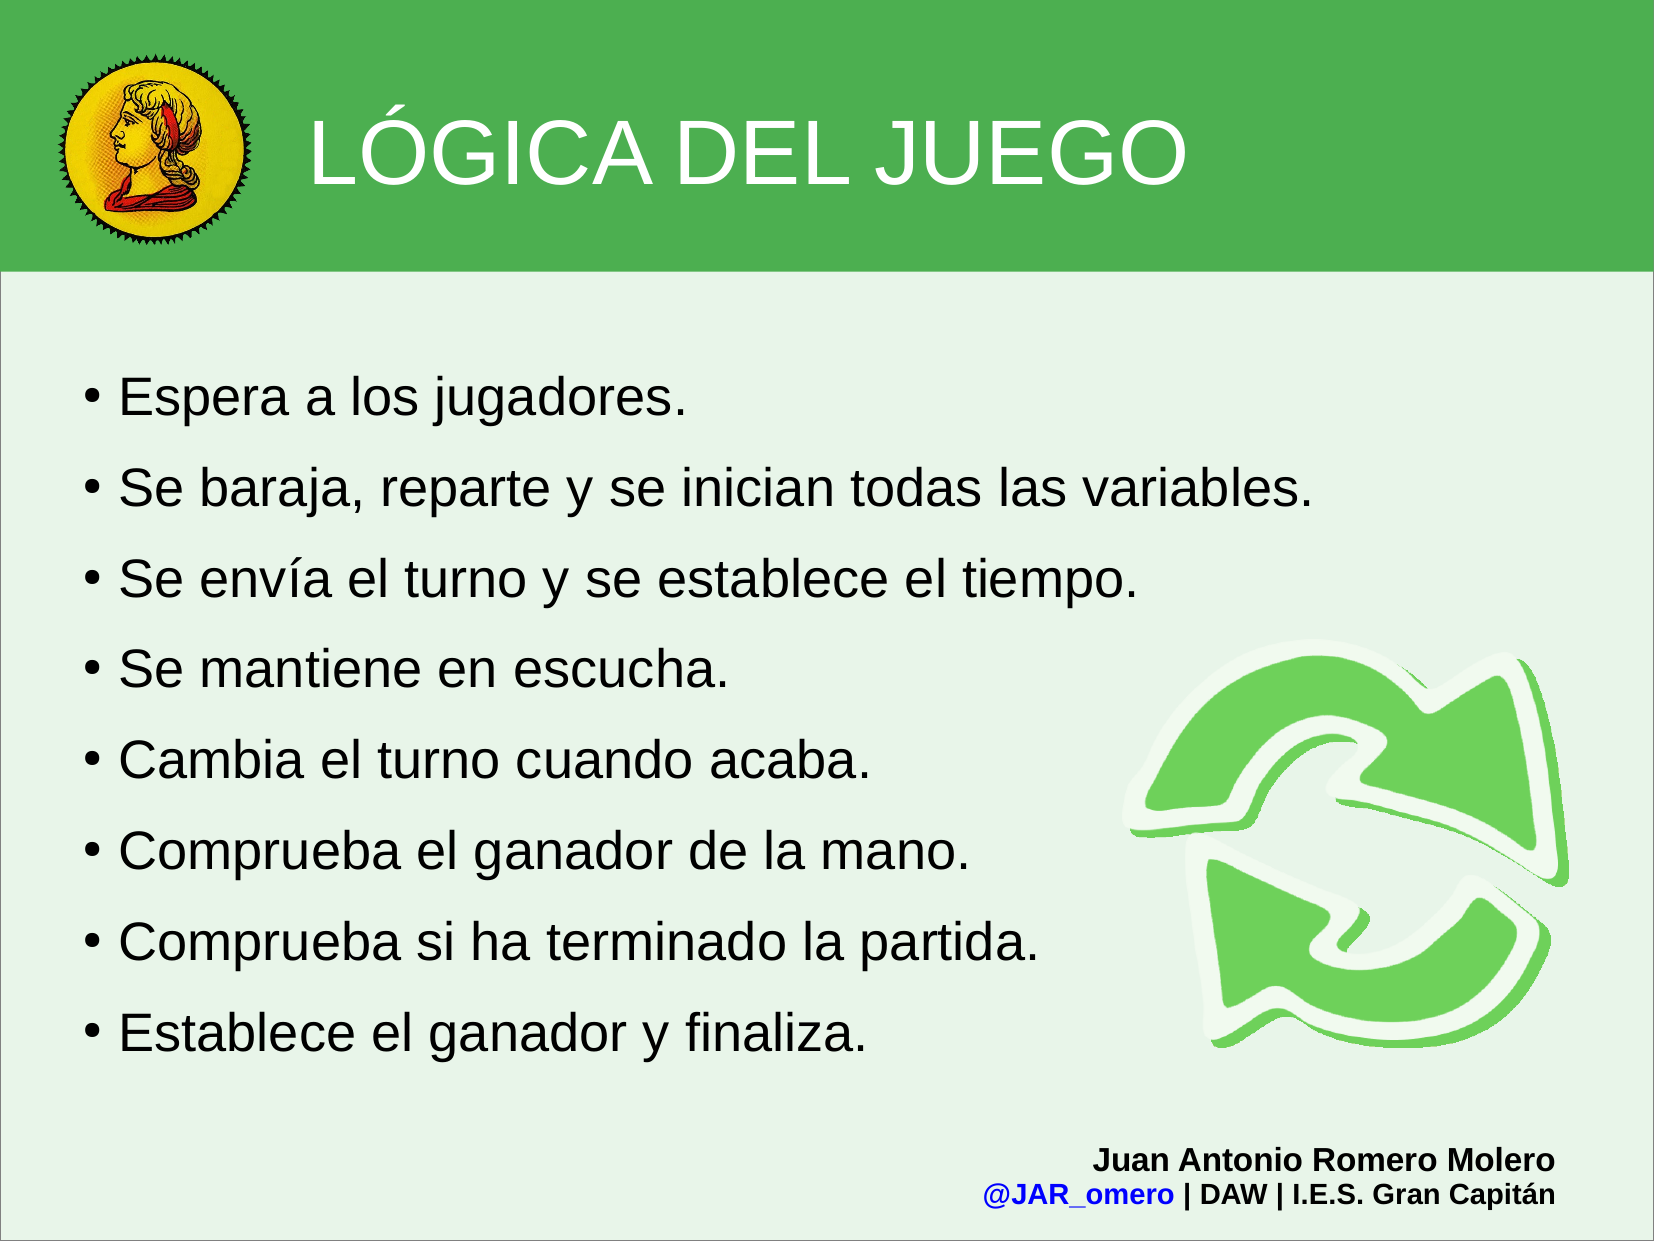

# LÓGICA DEL JUEGO
Espera a los jugadores.
Se baraja, reparte y se inician todas las variables.
Se envía el turno y se establece el tiempo.
Se mantiene en escucha.
Cambia el turno cuando acaba.
Comprueba el ganador de la mano.
Comprueba si ha terminado la partida.
Establece el ganador y finaliza.
Juan Antonio Romero Molero
@JAR_omero | DAW | I.E.S. Gran Capitán